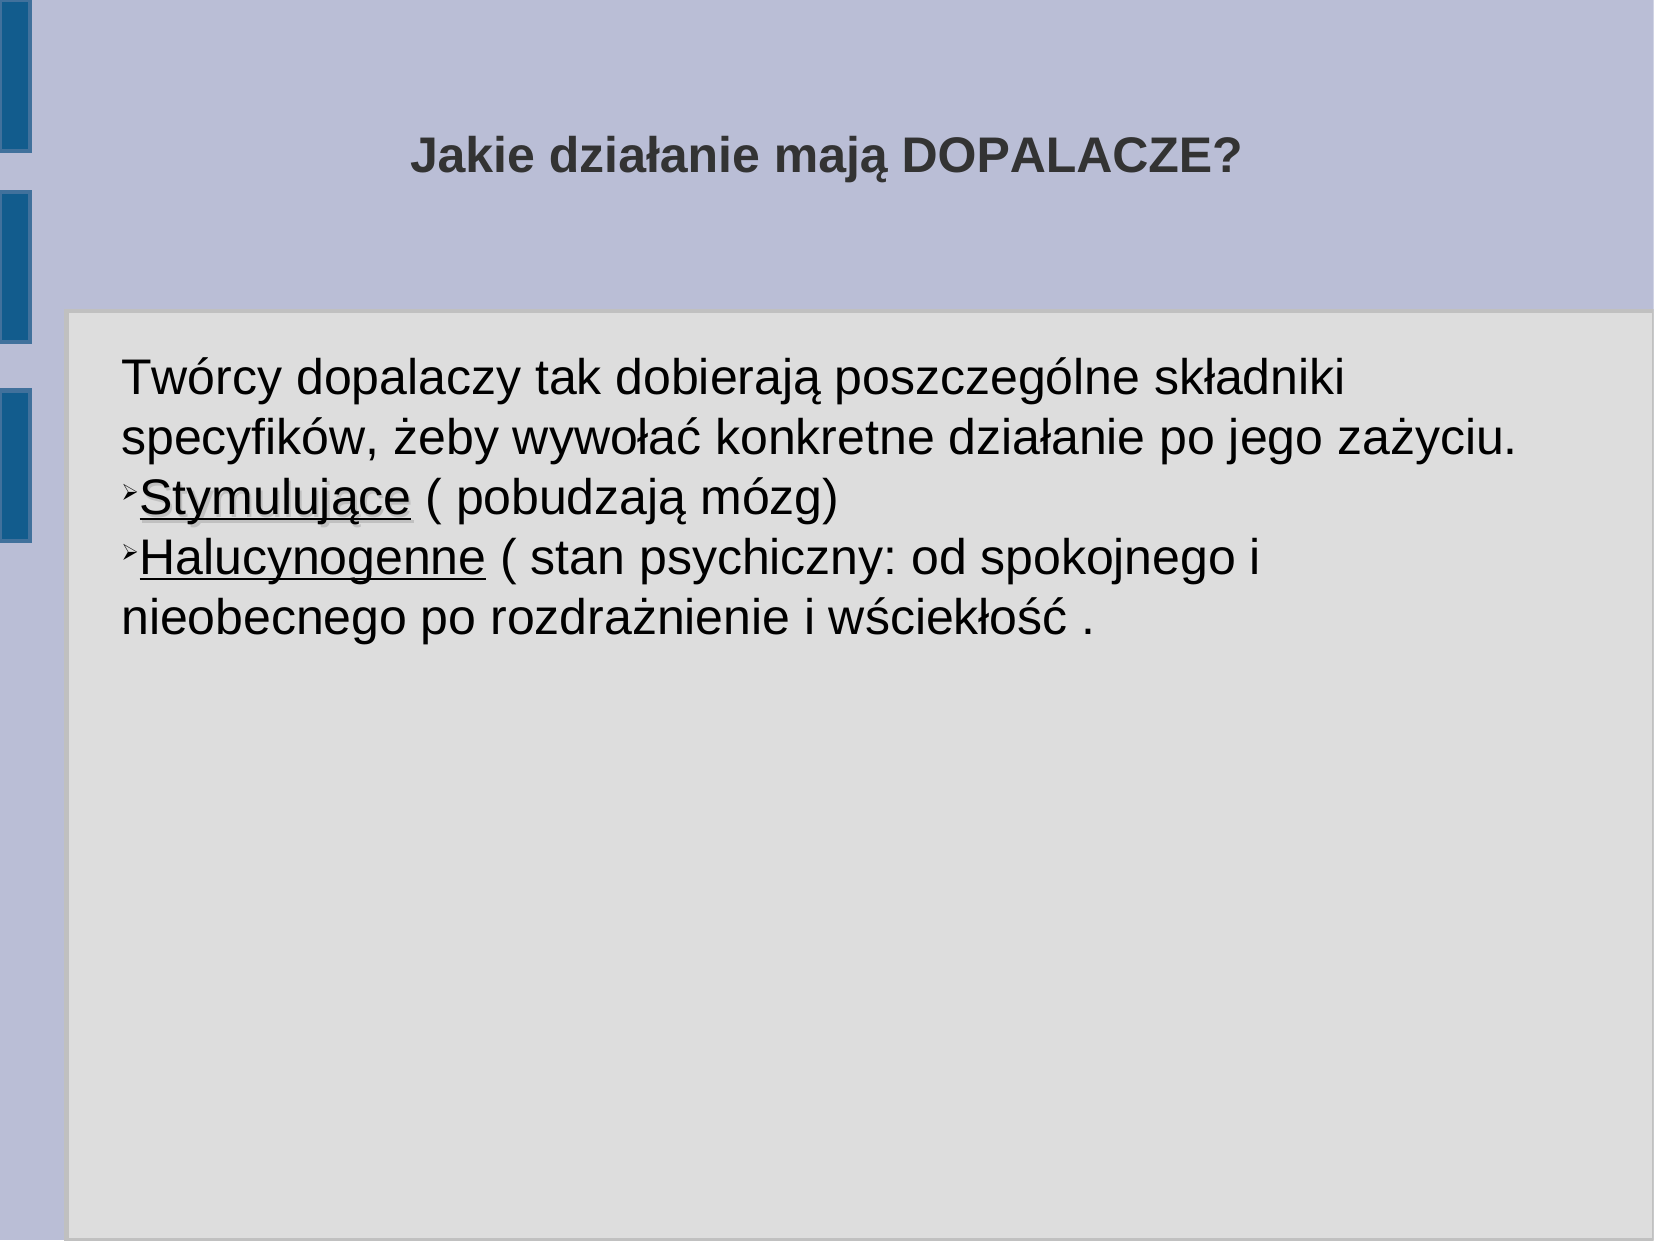

# Jakie działanie mają DOPALACZE?
Twórcy dopalaczy tak dobierają poszczególne składniki specyfików, żeby wywołać konkretne działanie po jego zażyciu.
Stymulujące ( pobudzają mózg)
Halucynogenne ( stan psychiczny: od spokojnego i nieobecnego po rozdrażnienie i wściekłość .